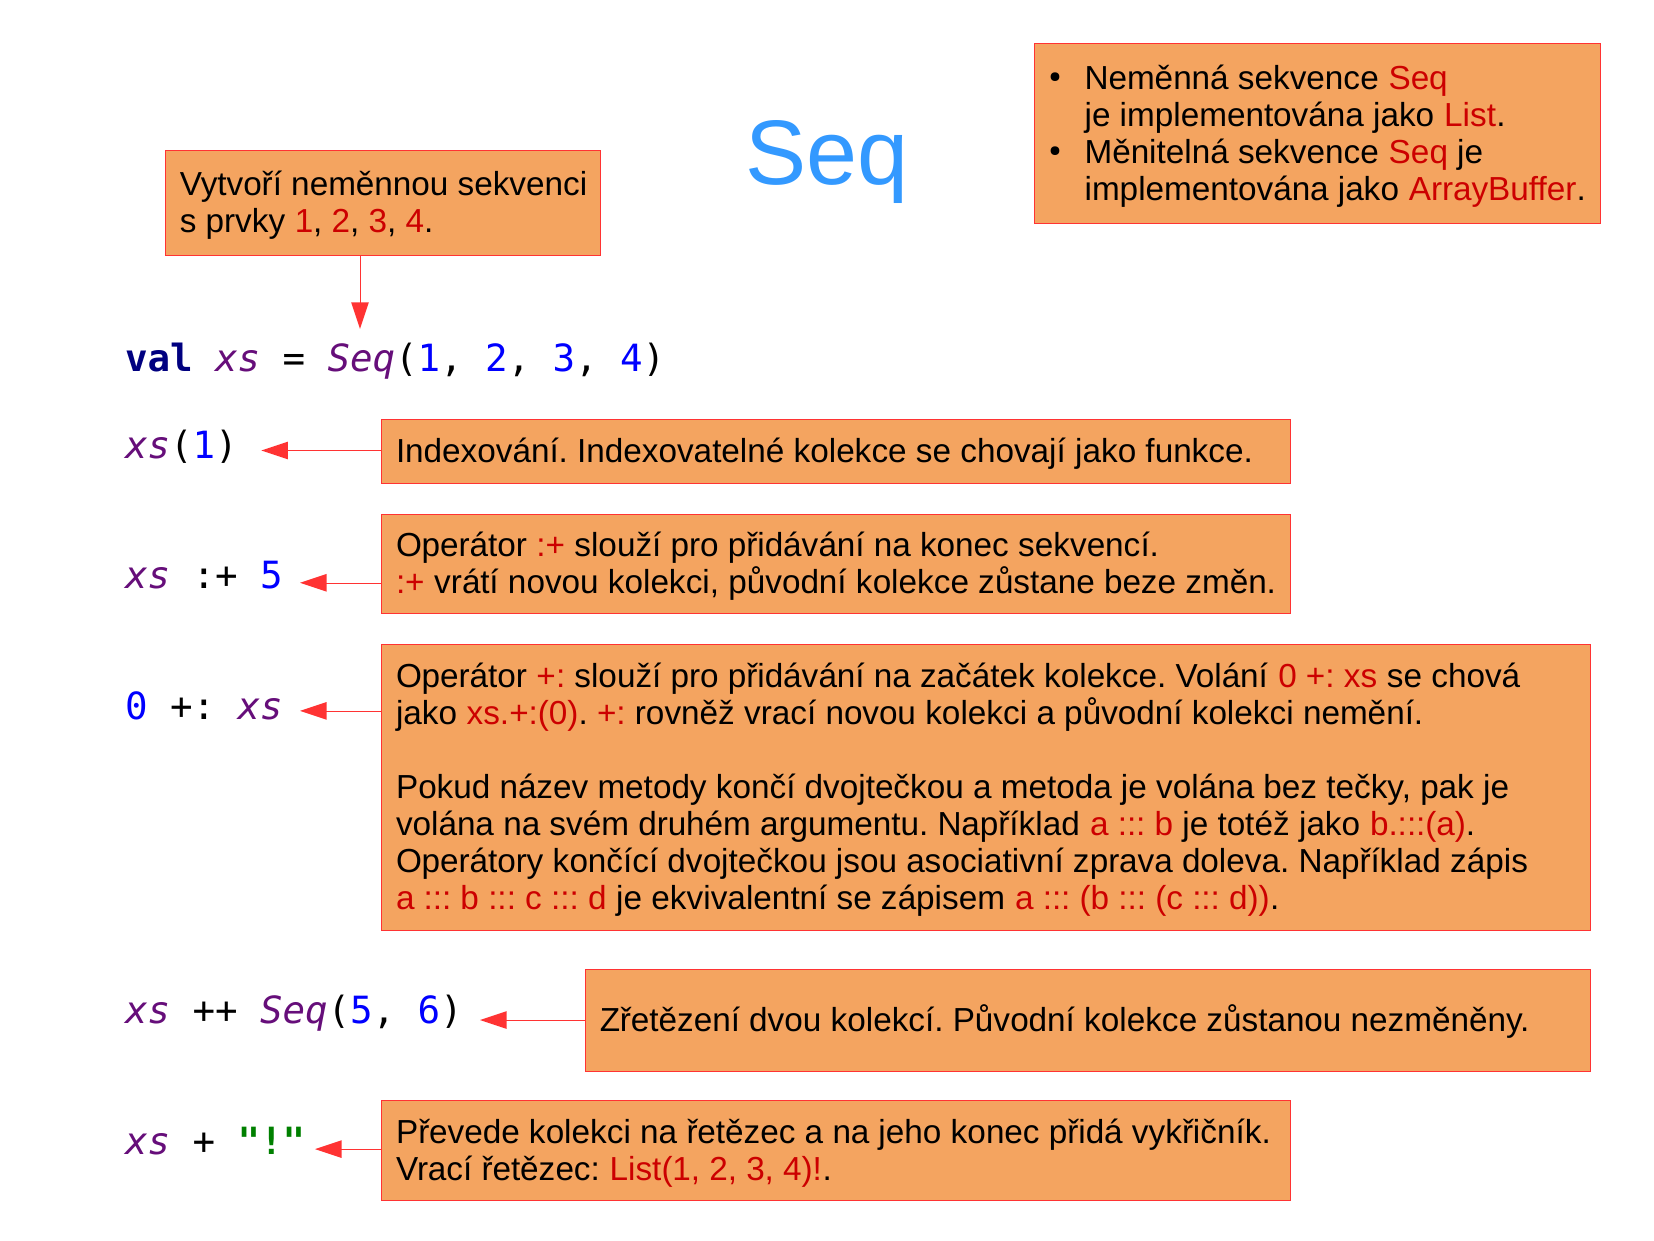

Neměnná sekvence Seq
je implementována jako List.
Měnitelná sekvence Seq je
implementována jako ArrayBuffer.
# Seq
Vytvoří neměnnou sekvenci
s prvky 1, 2, 3, 4.
val xs = Seq(1, 2, 3, 4)
xs(1)
xs :+ 5
0 +: xs
xs ++ Seq(5, 6)
xs + "!"
Indexování. Indexovatelné kolekce se chovají jako funkce.
Operátor :+ slouží pro přidávání na konec sekvencí.
:+ vrátí novou kolekci, původní kolekce zůstane beze změn.
Operátor +: slouží pro přidávání na začátek kolekce. Volání 0 +: xs se chová
jako xs.+:(0). +: rovněž vrací novou kolekci a původní kolekci nemění.
Pokud název metody končí dvojtečkou a metoda je volána bez tečky, pak je
volána na svém druhém argumentu. Například a ::: b je totéž jako b.:::(a).
Operátory končící dvojtečkou jsou asociativní zprava doleva. Například zápis
a ::: b ::: c ::: d je ekvivalentní se zápisem a ::: (b ::: (c ::: d)).
Zřetězení dvou kolekcí. Původní kolekce zůstanou nezměněny.
Převede kolekci na řetězec a na jeho konec přidá vykřičník.
Vrací řetězec: List(1, 2, 3, 4)!.